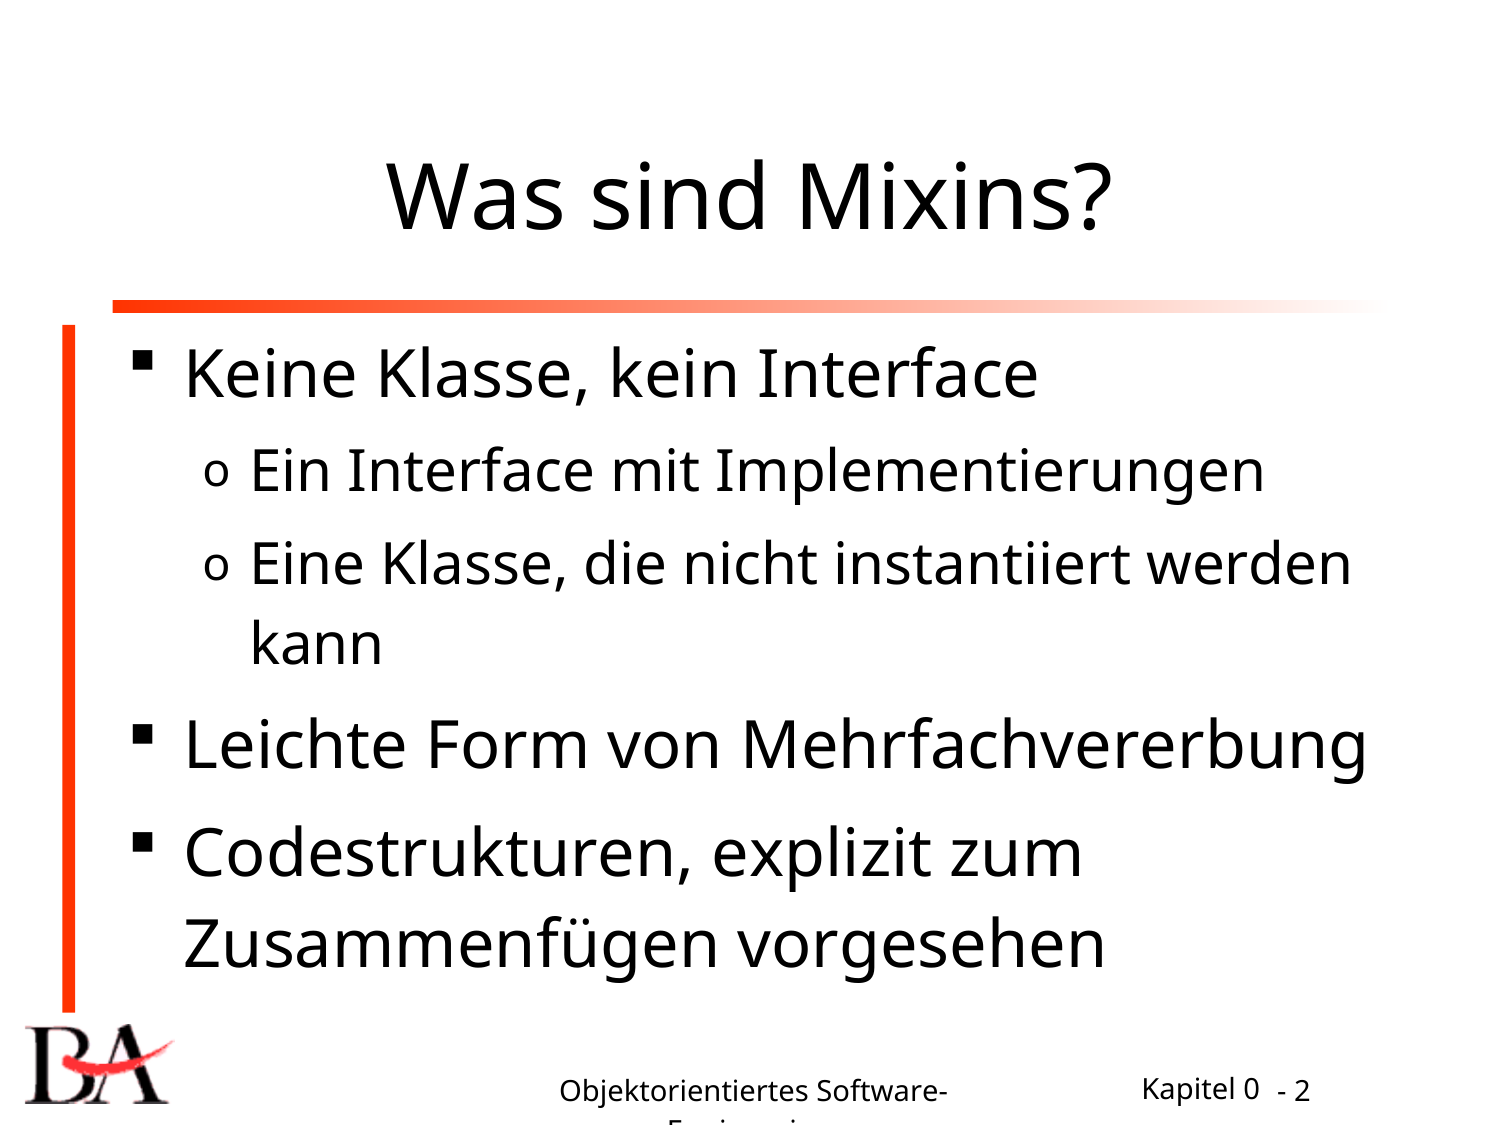

# Was sind Mixins?
Keine Klasse, kein Interface
Ein Interface mit Implementierungen
Eine Klasse, die nicht instantiiert werden kann
Leichte Form von Mehrfachvererbung
Codestrukturen, explizit zum Zusammenfügen vorgesehen
2